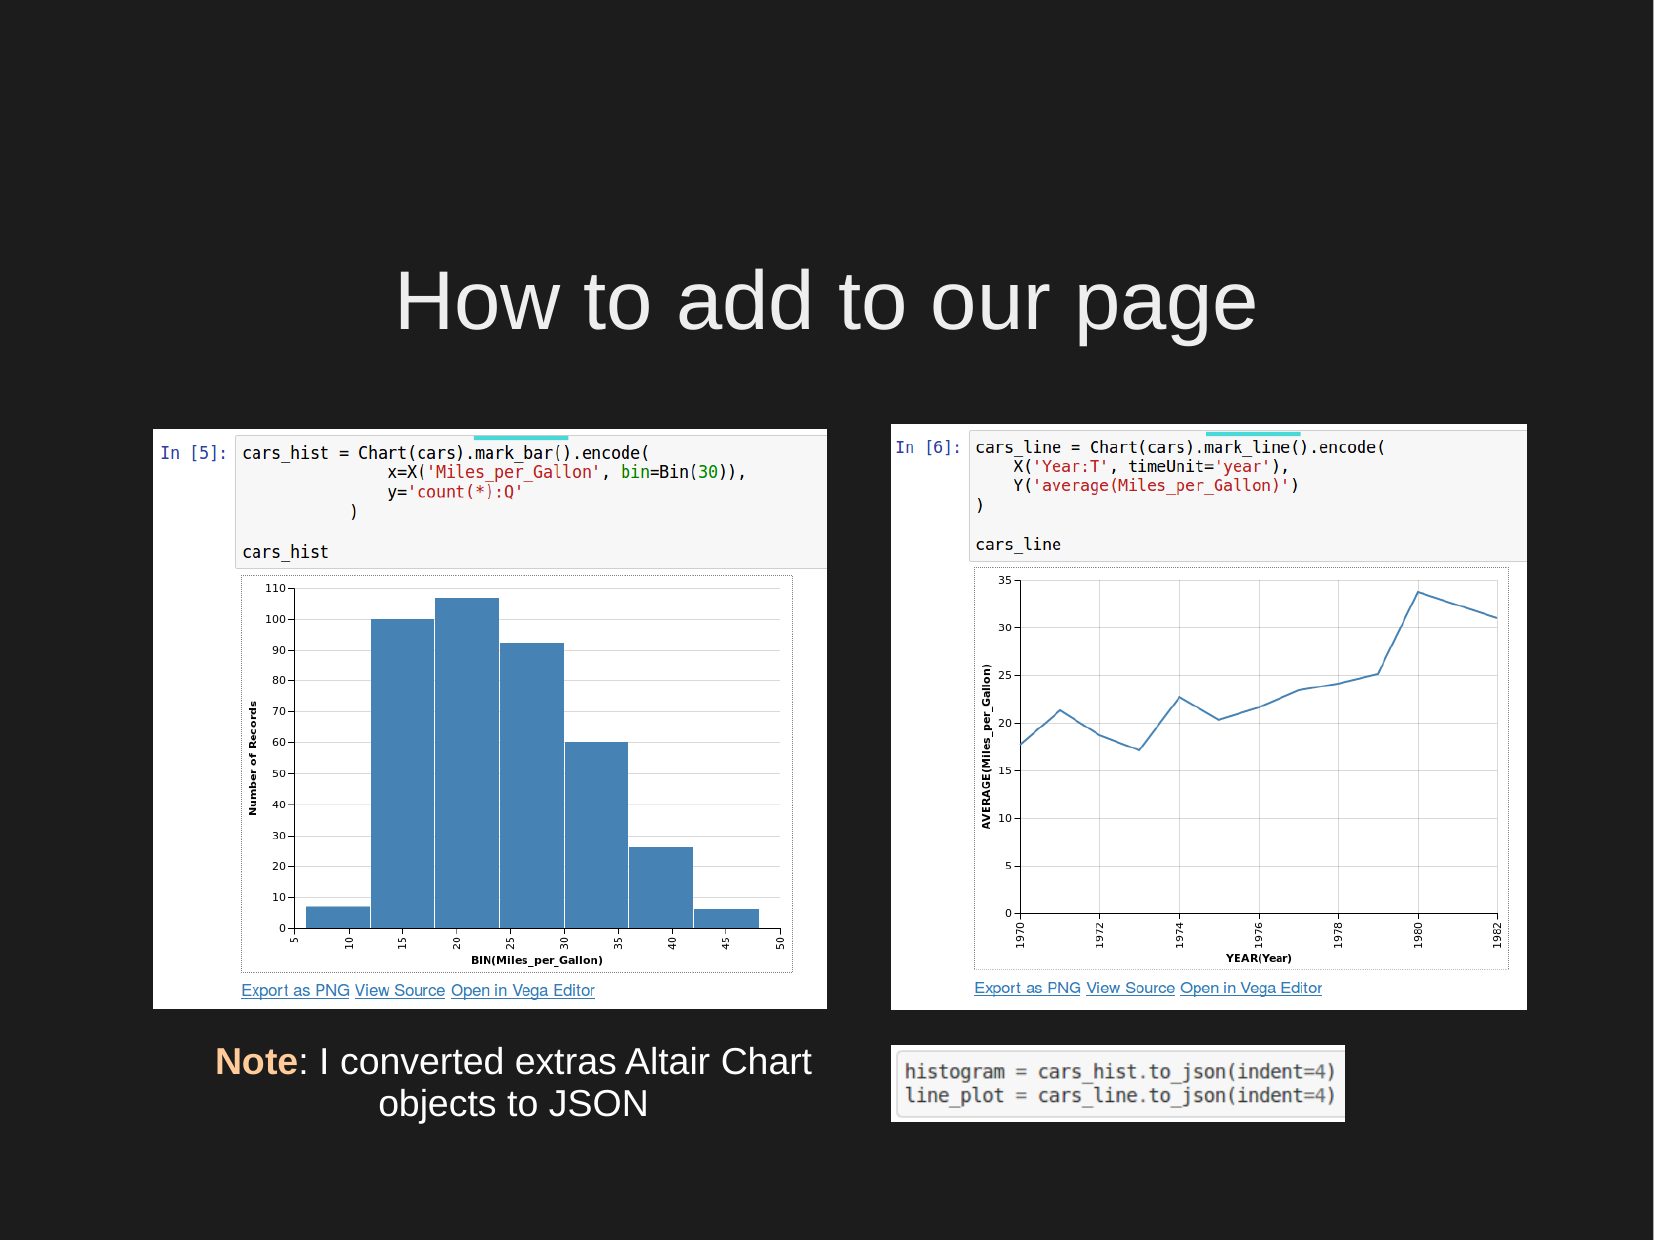

How to add to our page
Note: I converted extras Altair Chart objects to JSON